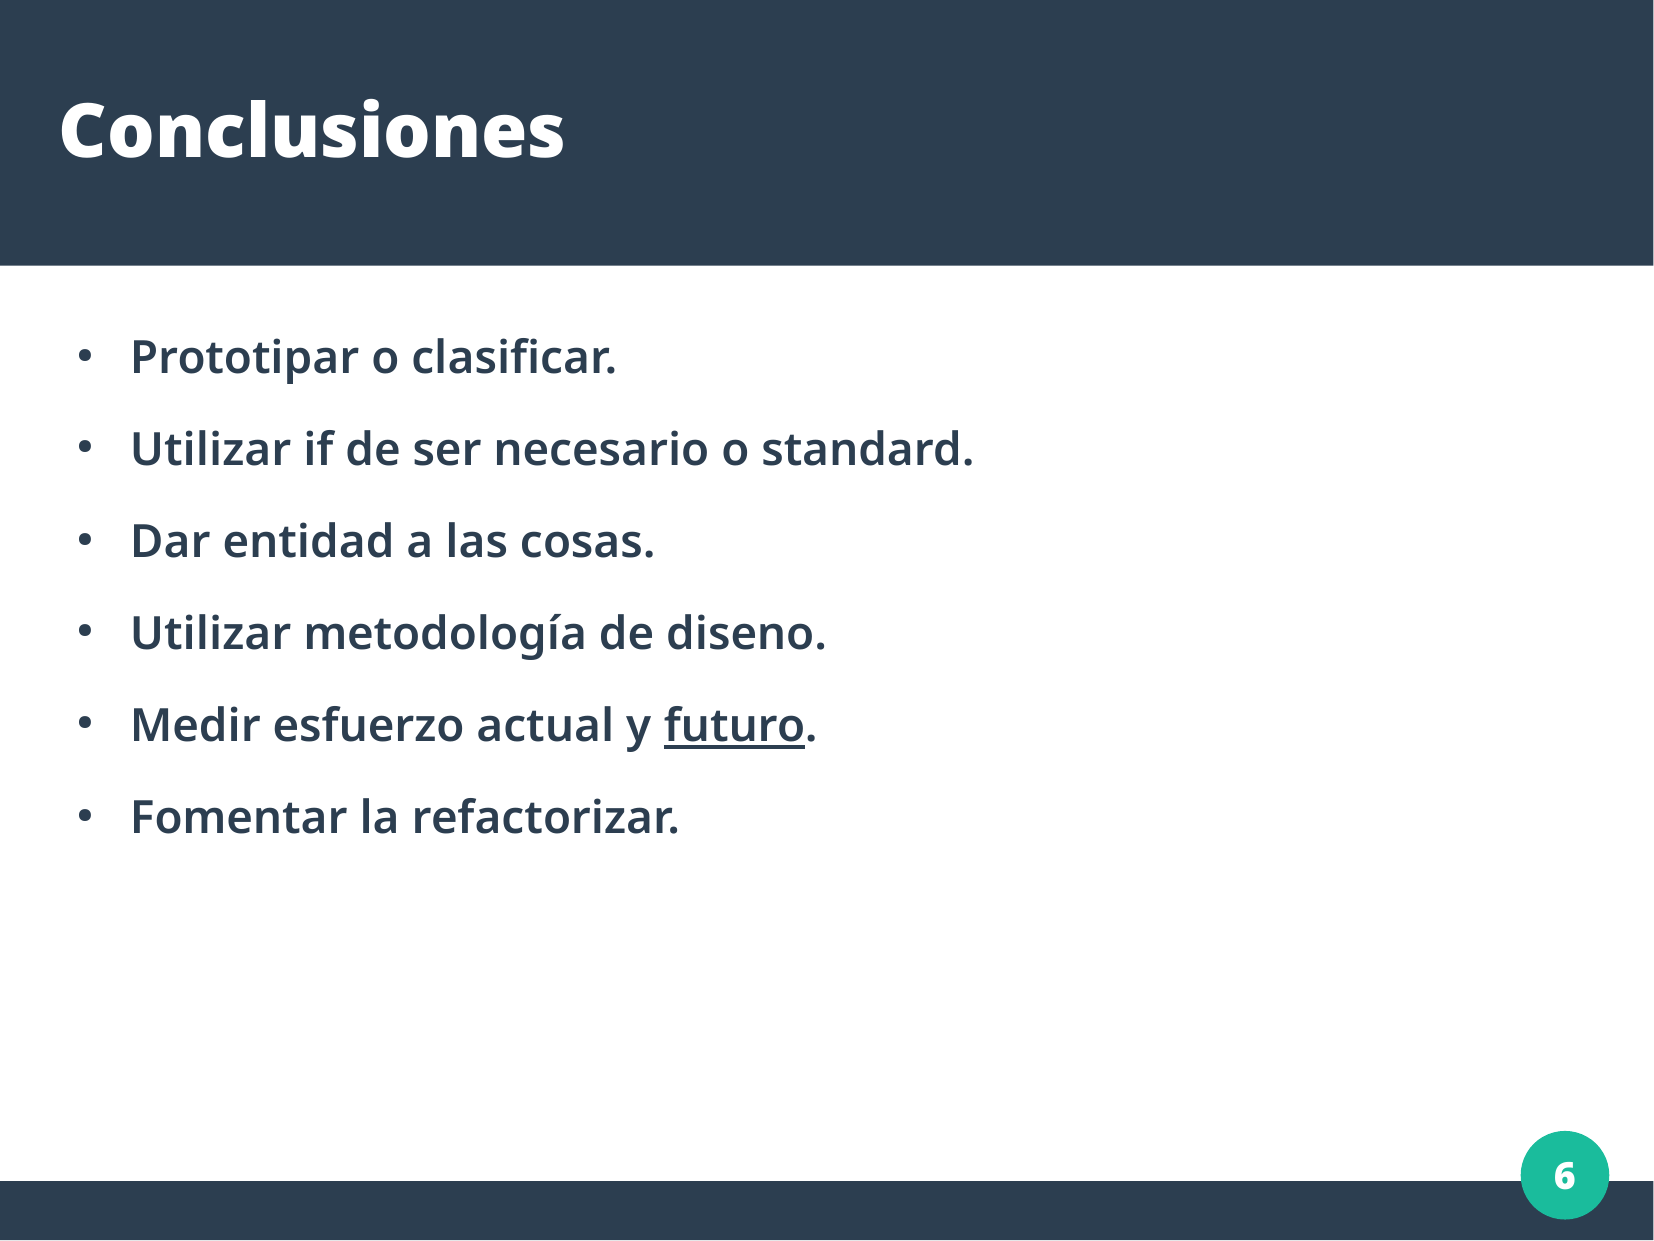

# Conclusiones
Prototipar o clasificar.
Utilizar if de ser necesario o standard.
Dar entidad a las cosas.
Utilizar metodología de diseno.
Medir esfuerzo actual y futuro.
Fomentar la refactorizar.
6